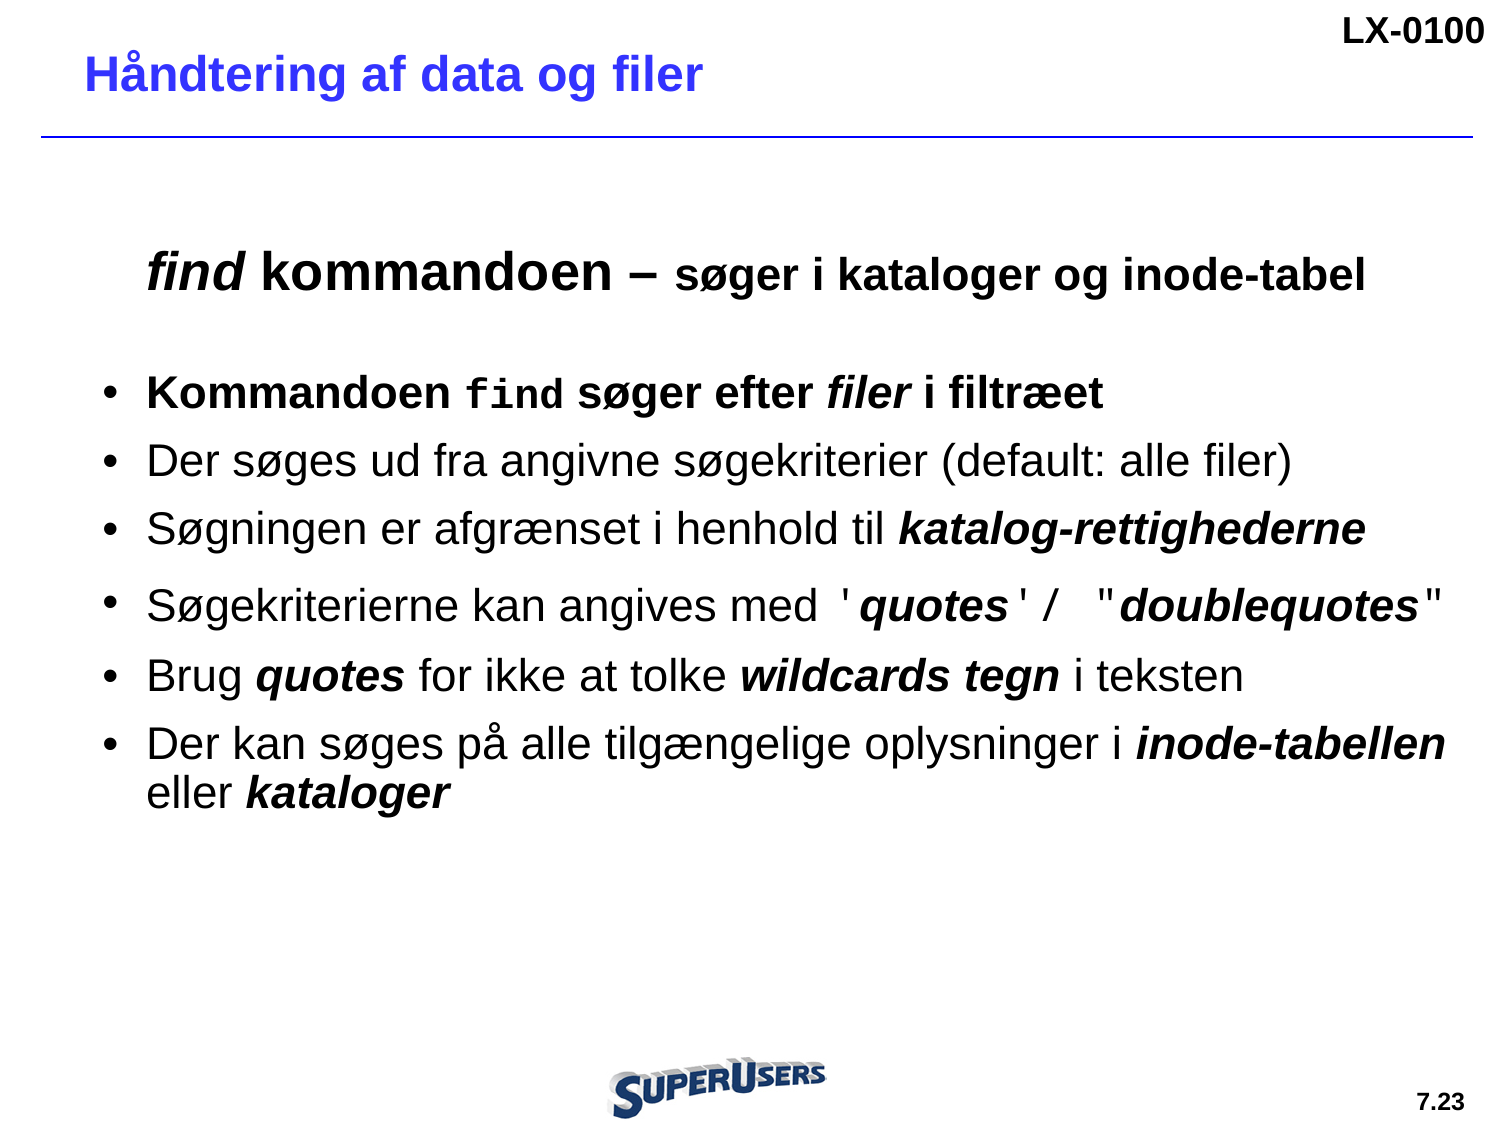

# Håndtering af data og filer
find kommandoen – søger i kataloger og inode-tabel
Kommandoen find søger efter filer i filtræet
Der søges ud fra angivne søgekriterier (default: alle filer)
Søgningen er afgrænset i henhold til katalog-rettighederne
Søgekriterierne kan angives med 'quotes'/ "doublequotes"
Brug quotes for ikke at tolke wildcards tegn i teksten
Der kan søges på alle tilgængelige oplysninger i inode-tabellen eller kataloger